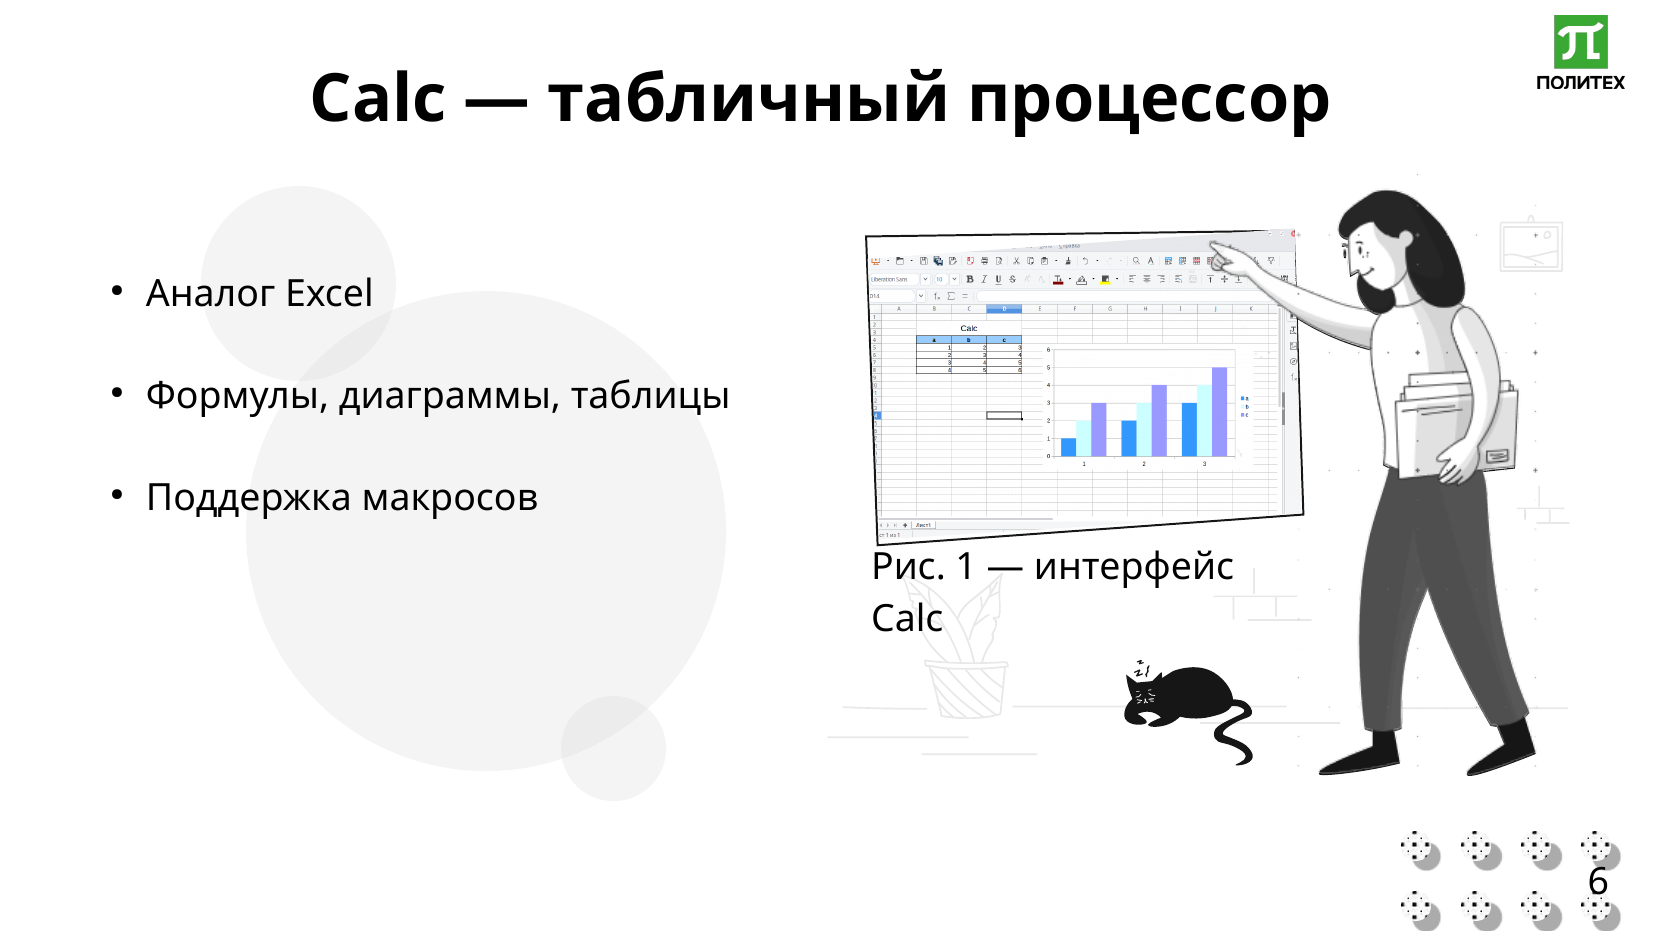

# Calc — табличный процессор
Аналог Excel
Формулы, диаграммы, таблицы
Поддержка макросов
Рис. 1 — интерфейс Calc